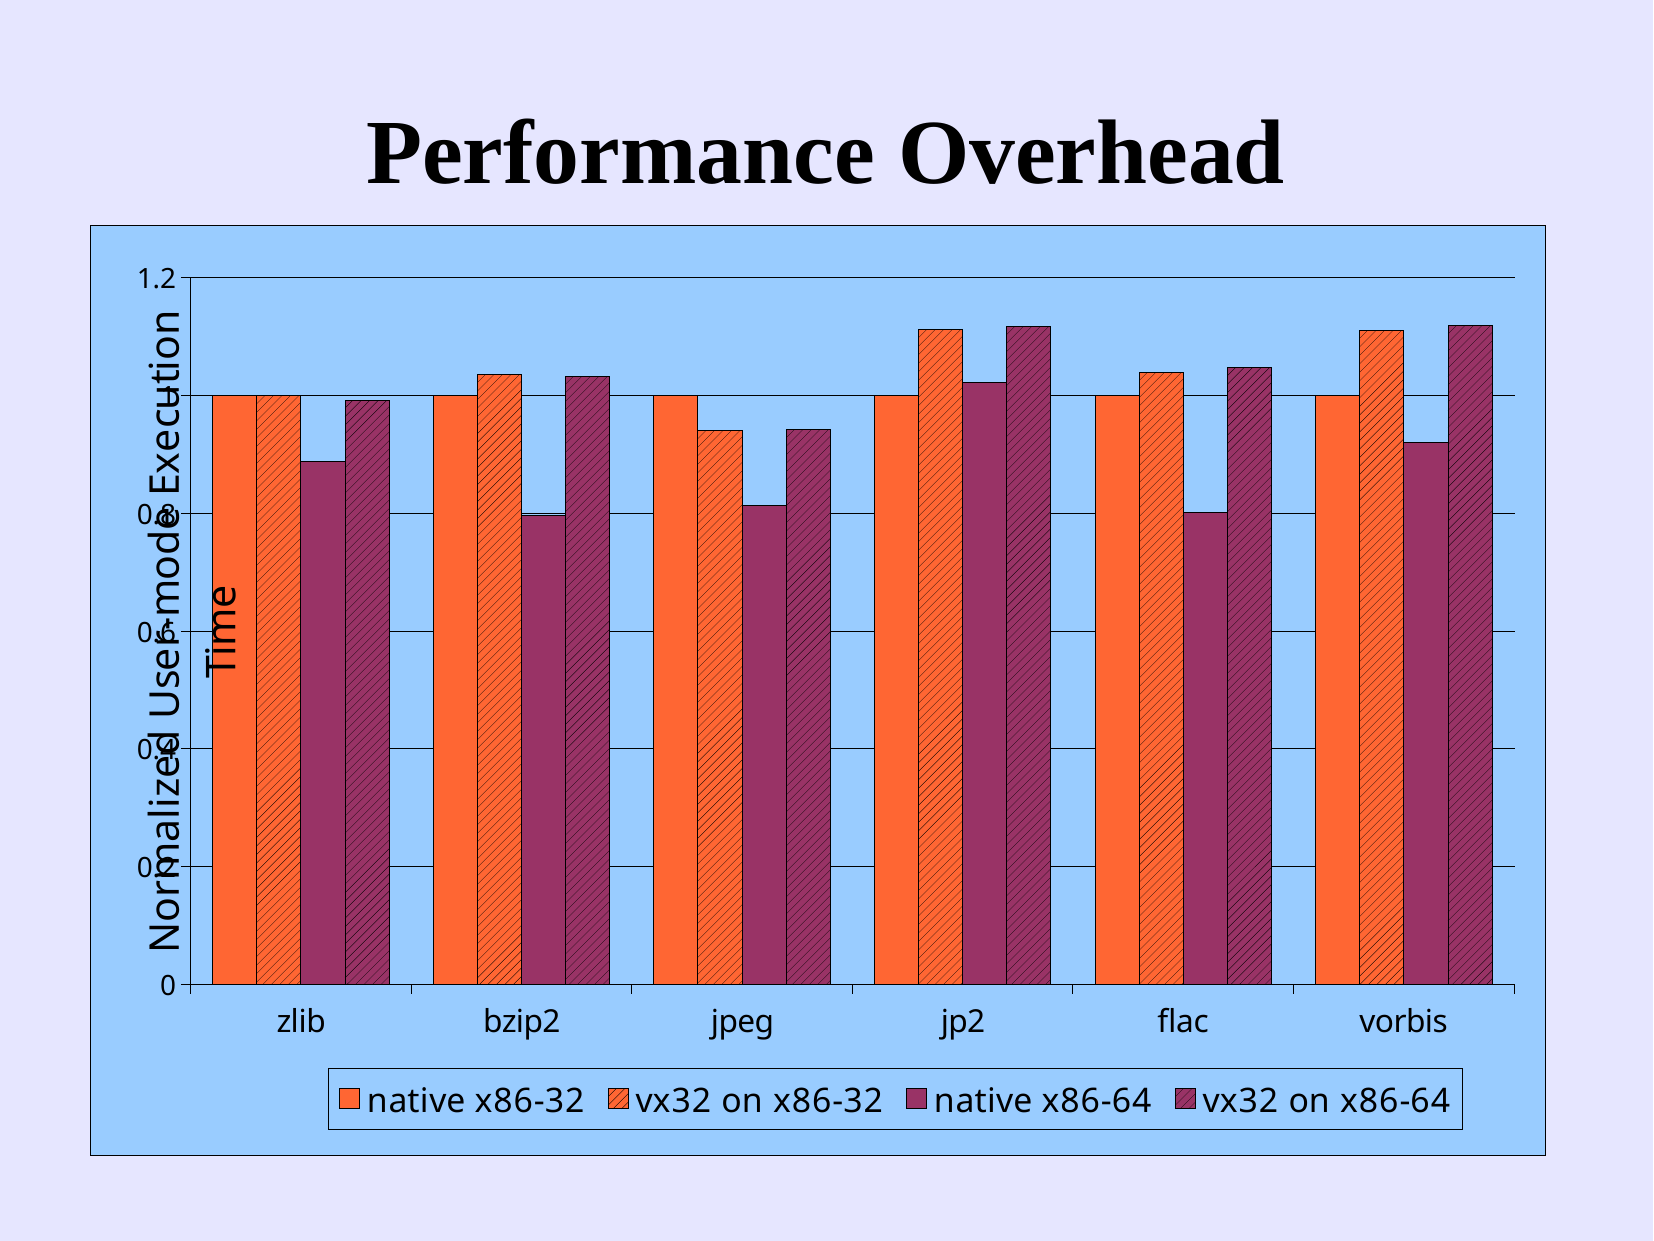

# Performance Overhead
### Chart
| Category | native x86-32 | vx32 on x86-32 | native x86-64 | vx32 on x86-64 |
|---|---|---|---|---|
| zlib | 1.0 | 1.0 | 0.888279932546375 | 0.992411467116358 |
| bzip2 | 1.0 | 1.03557679543343 | 0.79656179476968 | 1.03312093455463 |
| jpeg | 1.0 | 0.940903285730872 | 0.8137698827354 | 0.941948217810287 |
| jp2 | 1.0 | 1.11221895376456 | 1.02274117033671 | 1.11747137238747 |
| flac | 1.0 | 1.03936881088479 | 0.801183479591015 | 1.0475404556799 |
| vorbis | 1.0 | 1.11094729082197 | 0.920014743826023 | 1.11836015890568 |